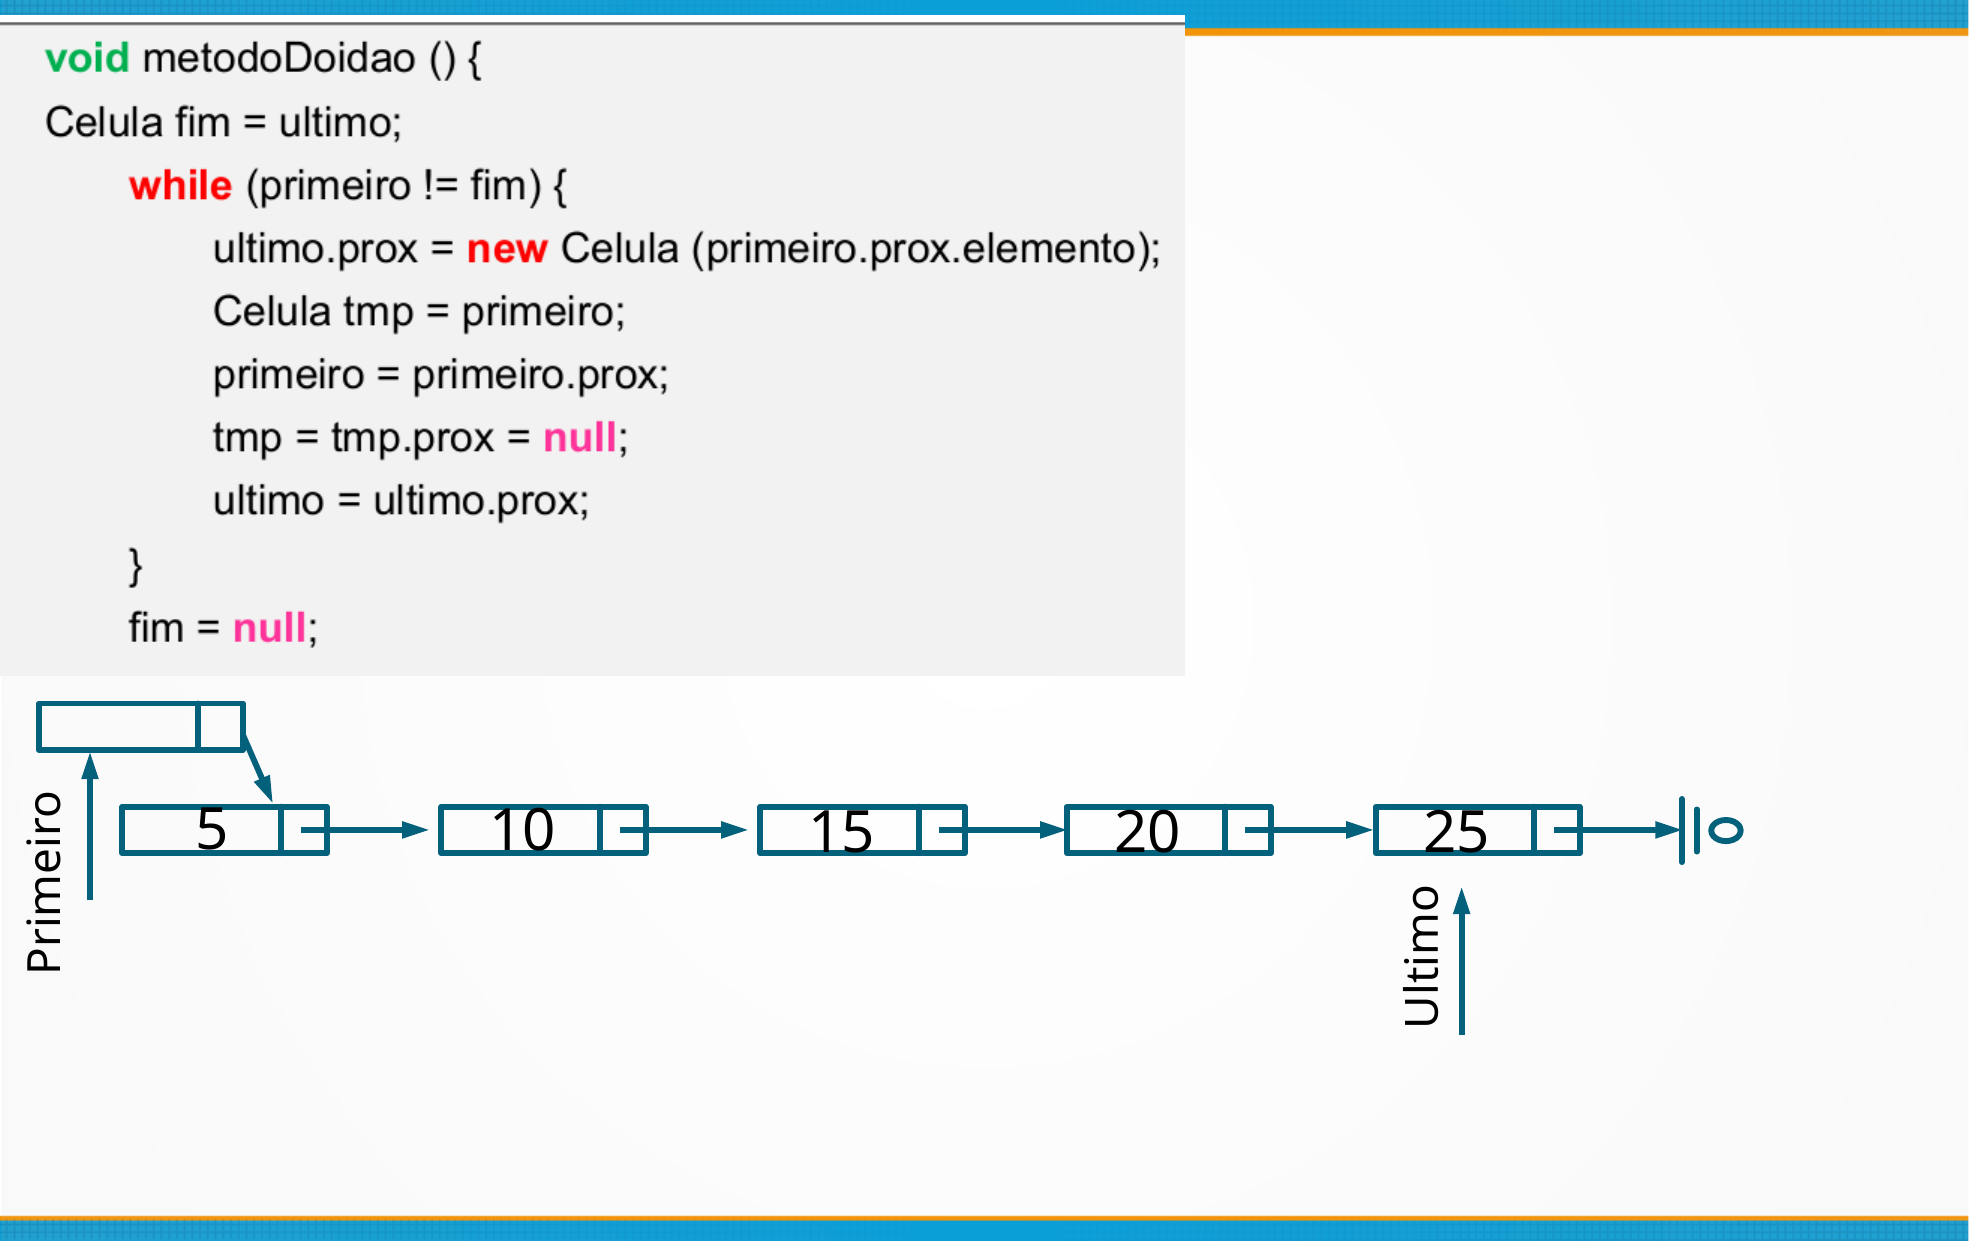

10
20
5
15
25
Primeiro
Ultimo